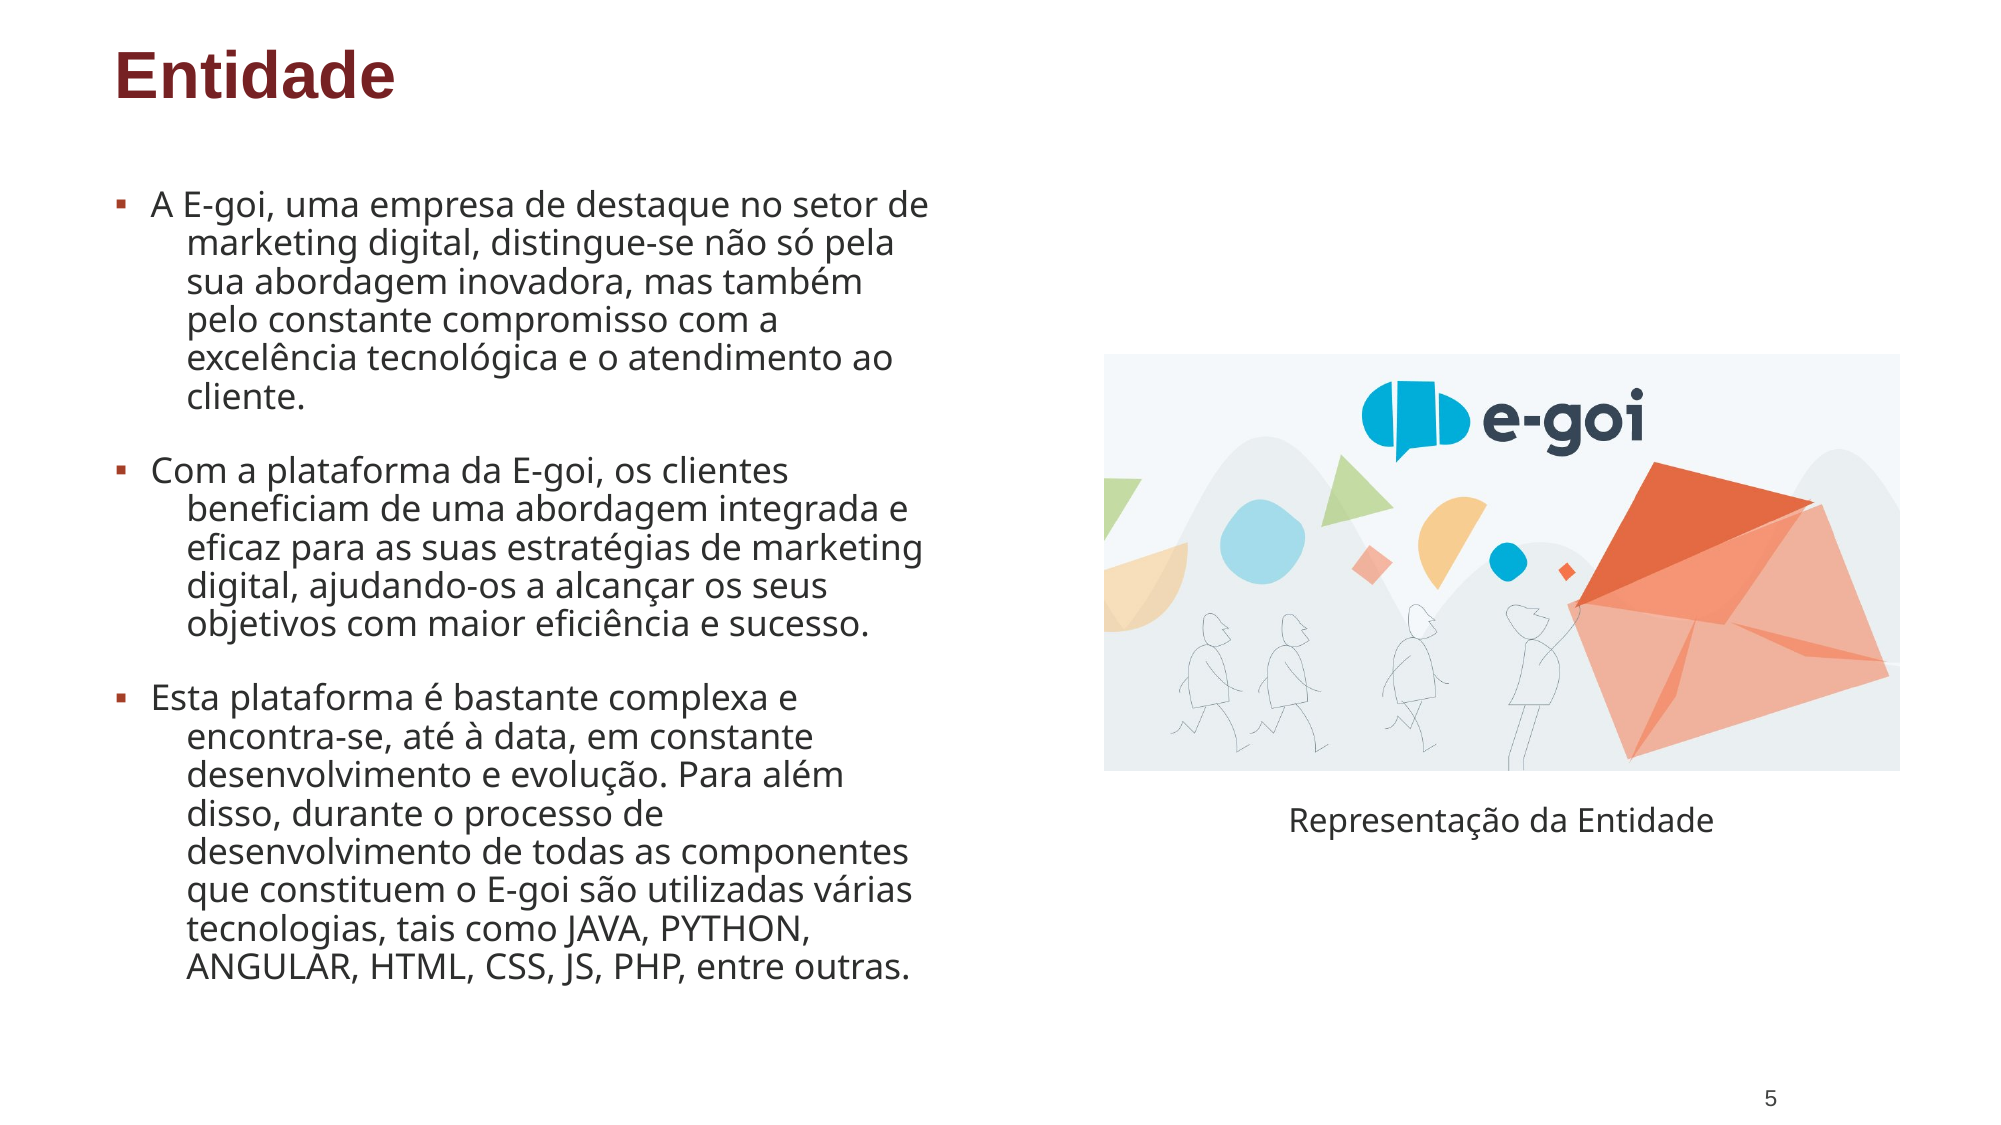

# Entidade
A E-goi, uma empresa de destaque no setor de marketing digital, distingue-se não só pela sua abordagem inovadora, mas também pelo constante compromisso com a excelência tecnológica e o atendimento ao cliente.
Com a plataforma da E-goi, os clientes beneficiam de uma abordagem integrada e eficaz para as suas estratégias de marketing digital, ajudando-os a alcançar os seus objetivos com maior eficiência e sucesso.
Esta plataforma é bastante complexa e encontra-se, até à data, em constante desenvolvimento e evolução. Para além disso, durante o processo de desenvolvimento de todas as componentes que constituem o E-goi são utilizadas várias tecnologias, tais como JAVA, PYTHON, ANGULAR, HTML, CSS, JS, PHP, entre outras.
Representação da Entidade